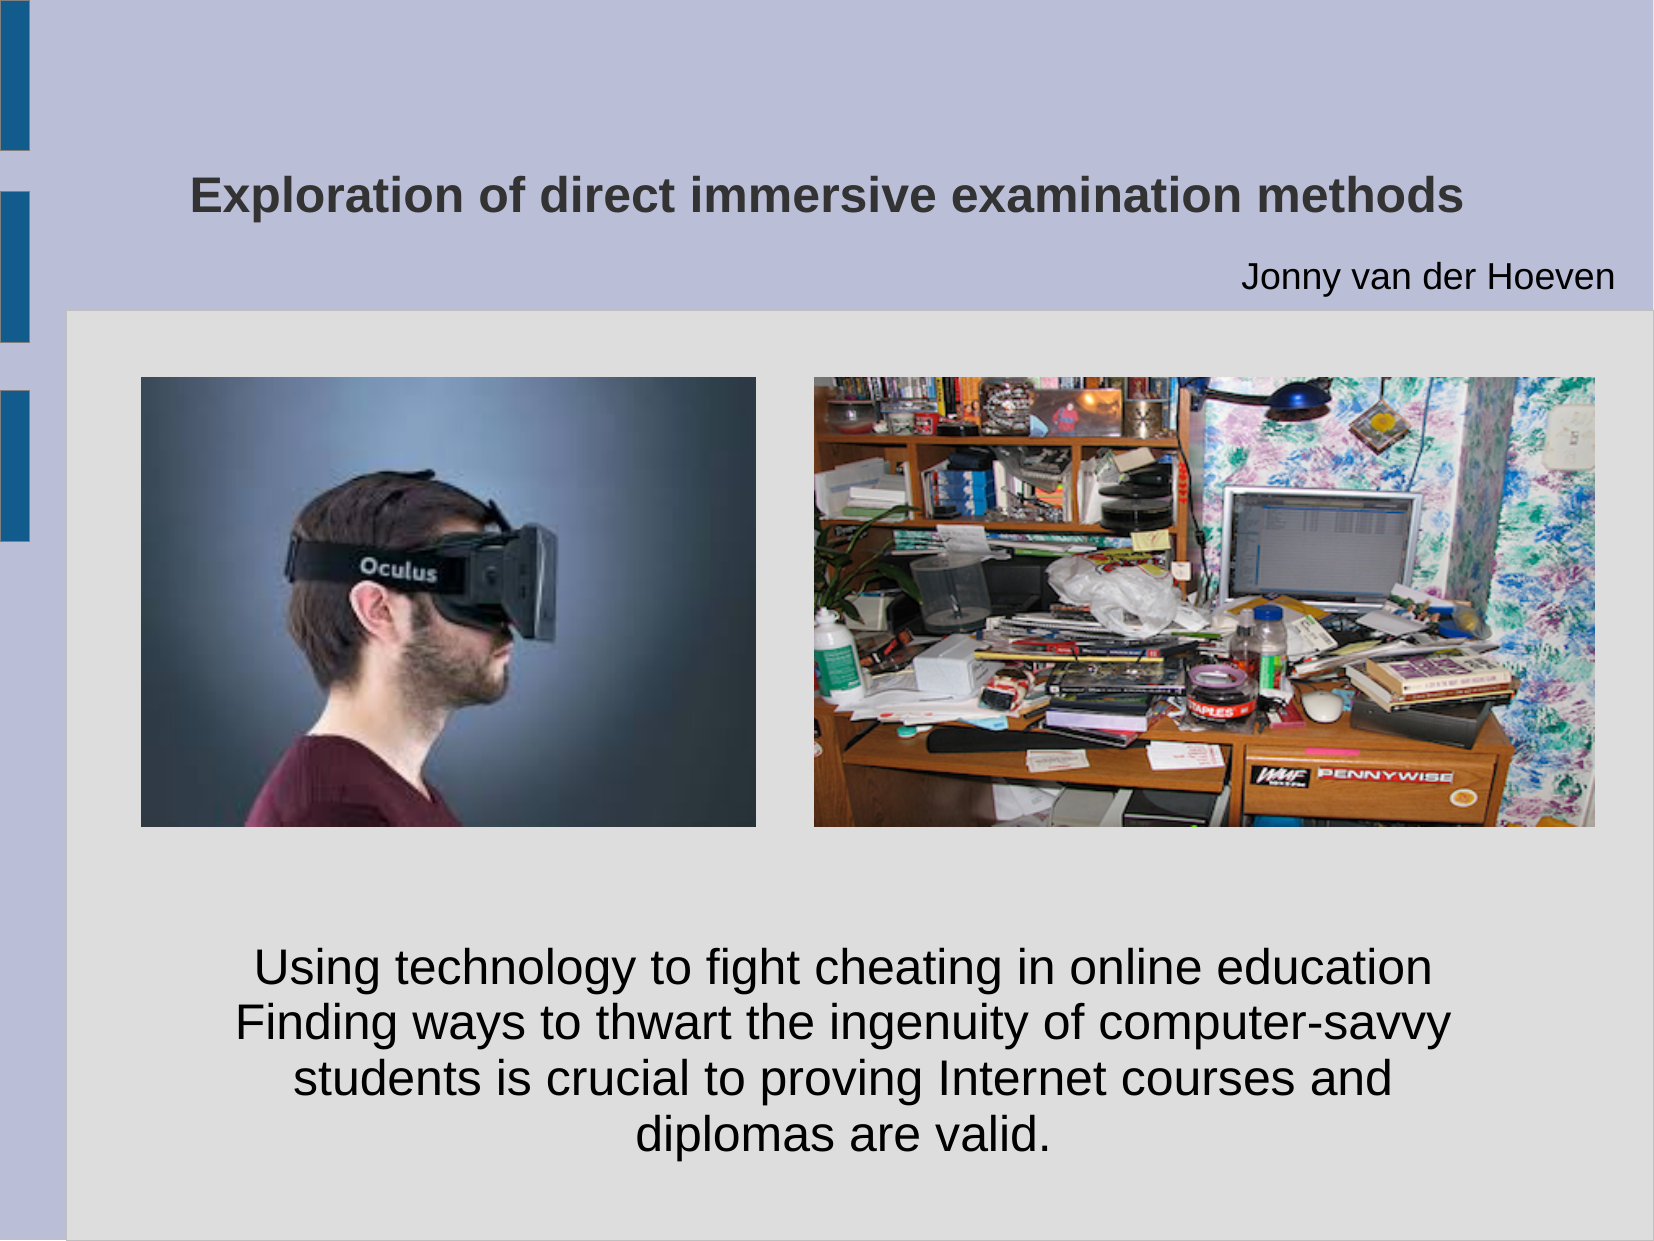

# Exploration of direct immersive examination methods
Jonny van der Hoeven
Using technology to fight cheating in online education
Finding ways to thwart the ingenuity of computer-savvy students is crucial to proving Internet courses and diplomas are valid.